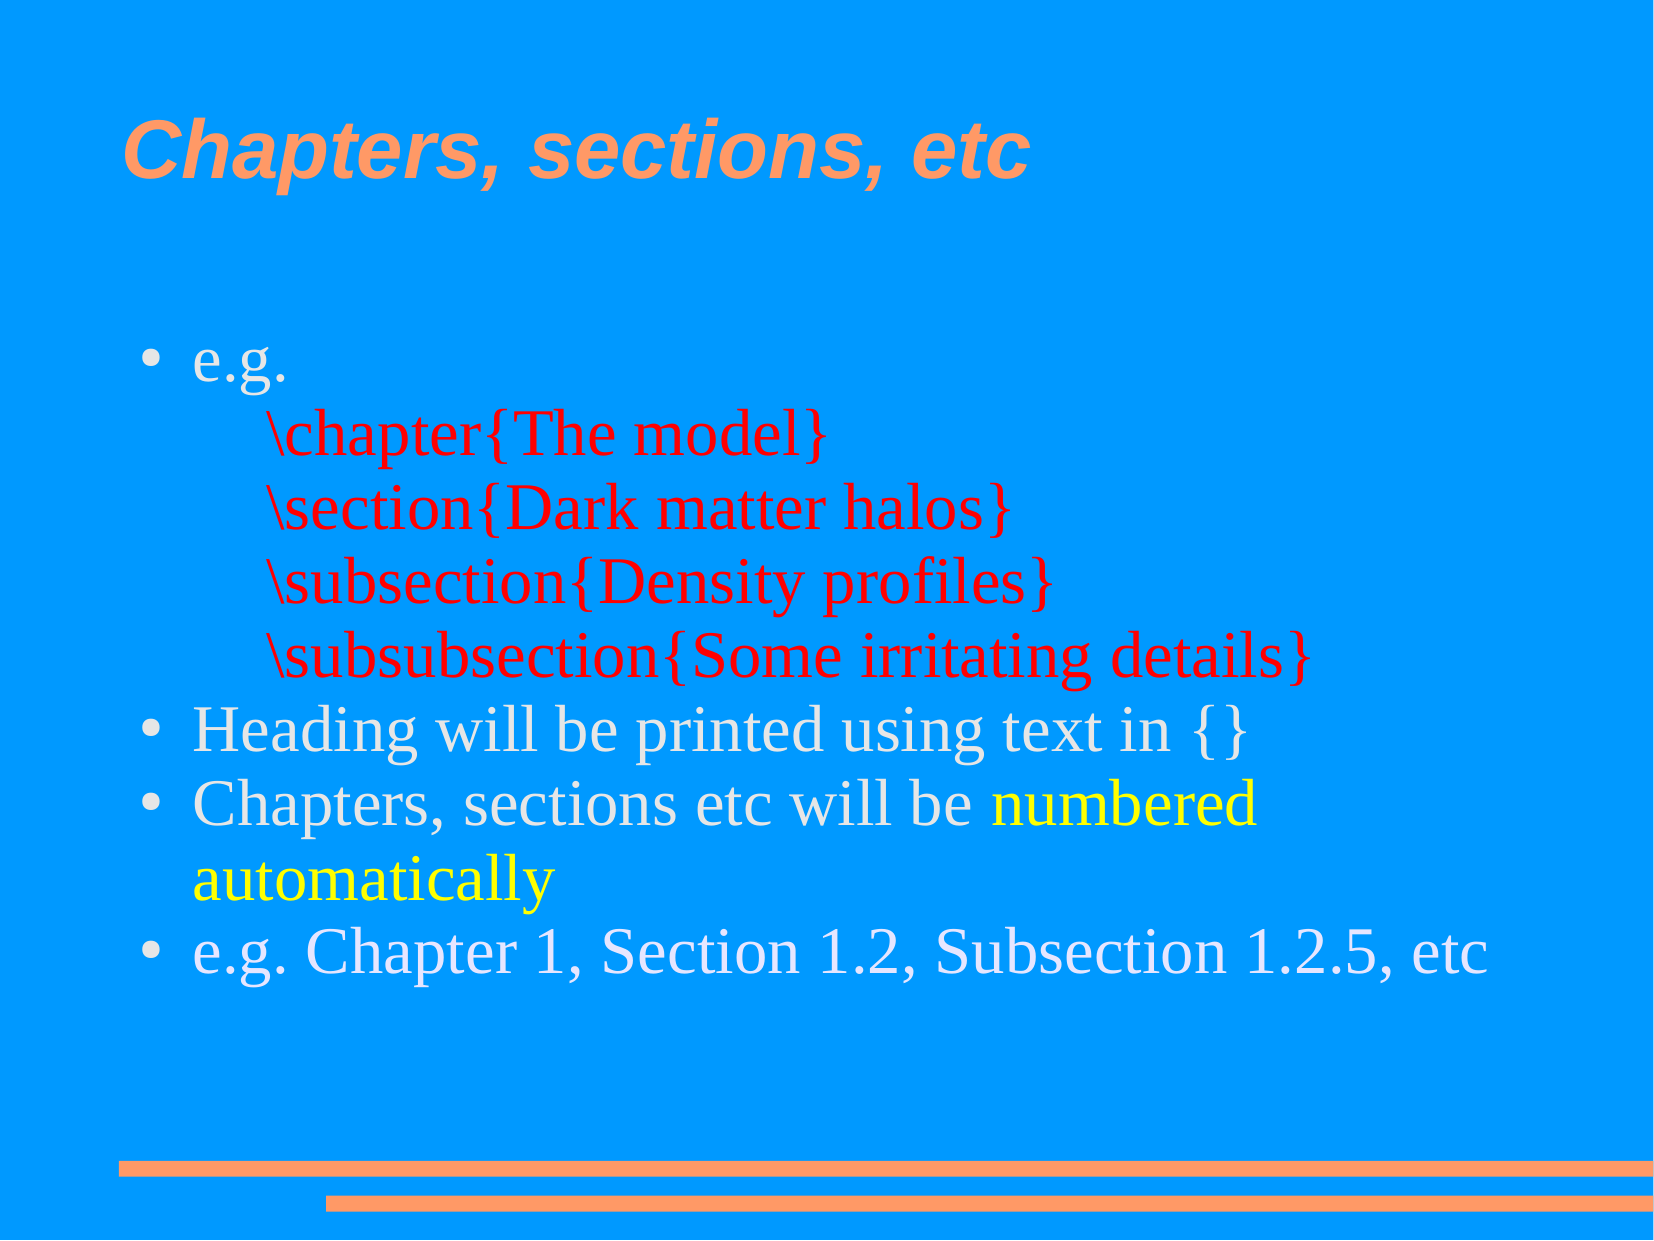

# Chapters, sections, etc
e.g. 																		\chapter{The model}											\section{Dark matter halos}								\subsection{Density profiles}								\subsubsection{Some irritating details}
Heading will be printed using text in {}
Chapters, sections etc will be numbered automatically
e.g. Chapter 1, Section 1.2, Subsection 1.2.5, etc